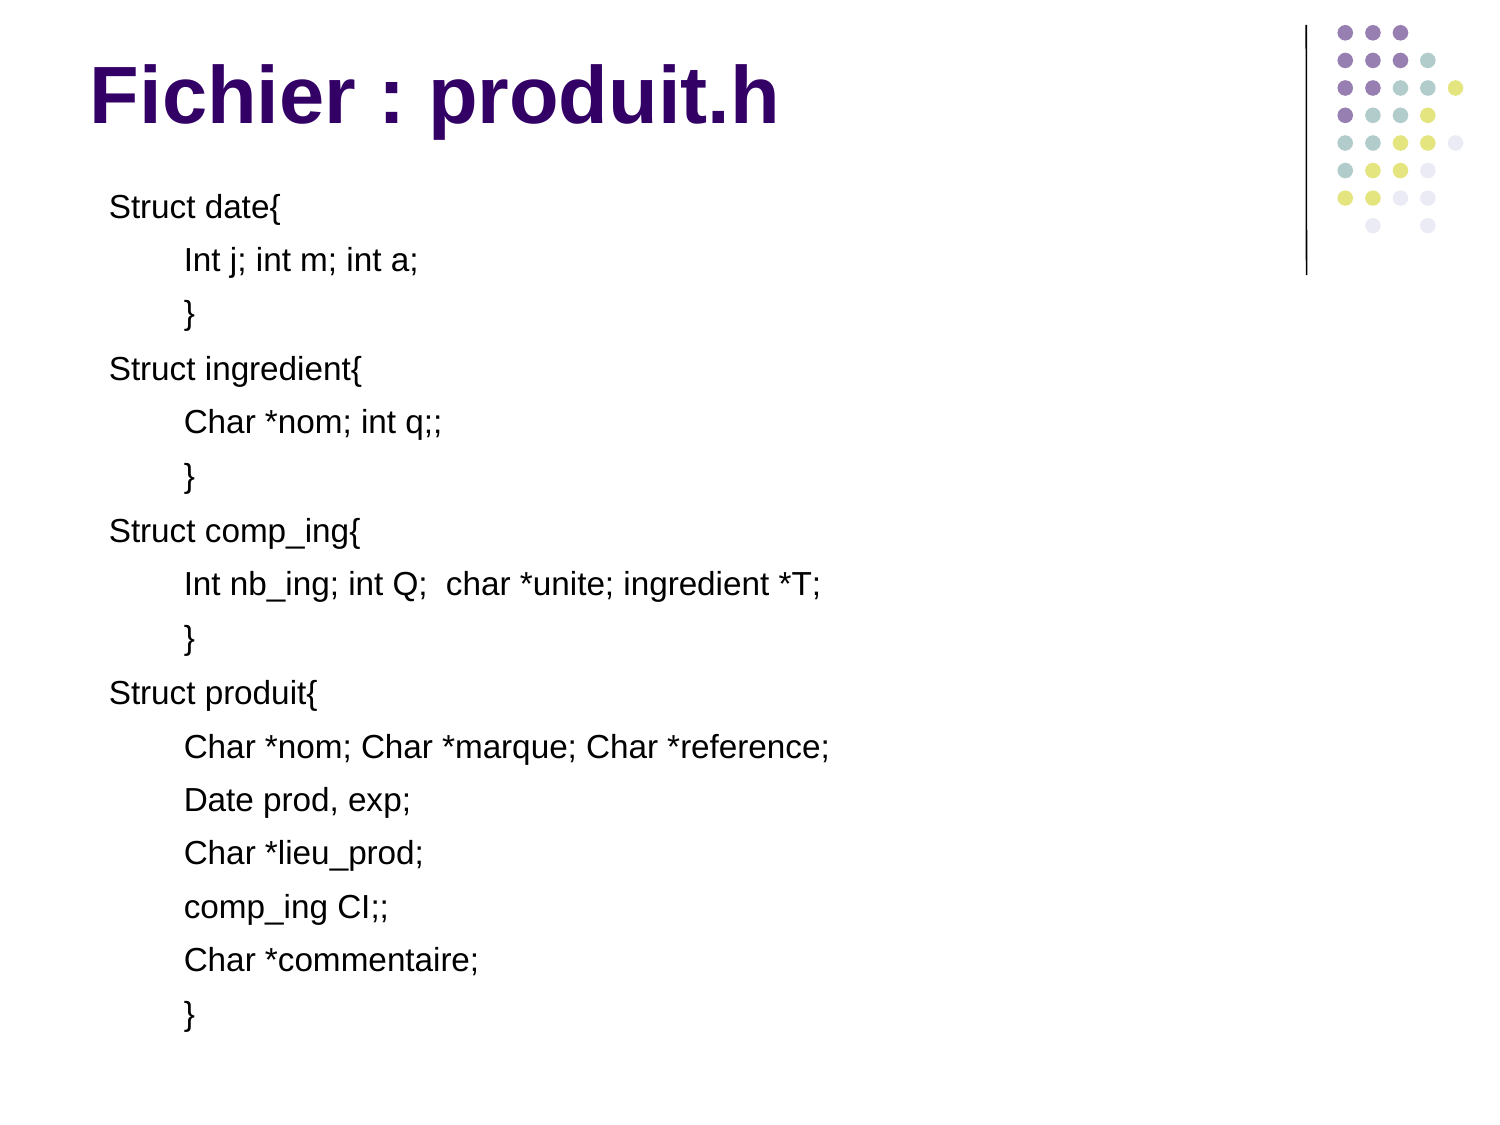

# Fichier : produit.h
Struct date{
Int j; int m; int a;
}
Struct ingredient{
Char *nom; int q;;
}
Struct comp_ing{
Int nb_ing; int Q; char *unite; ingredient *T;
}
Struct produit{
Char *nom; Char *marque; Char *reference;
Date prod, exp;
Char *lieu_prod;
comp_ing CI;;
Char *commentaire;
}